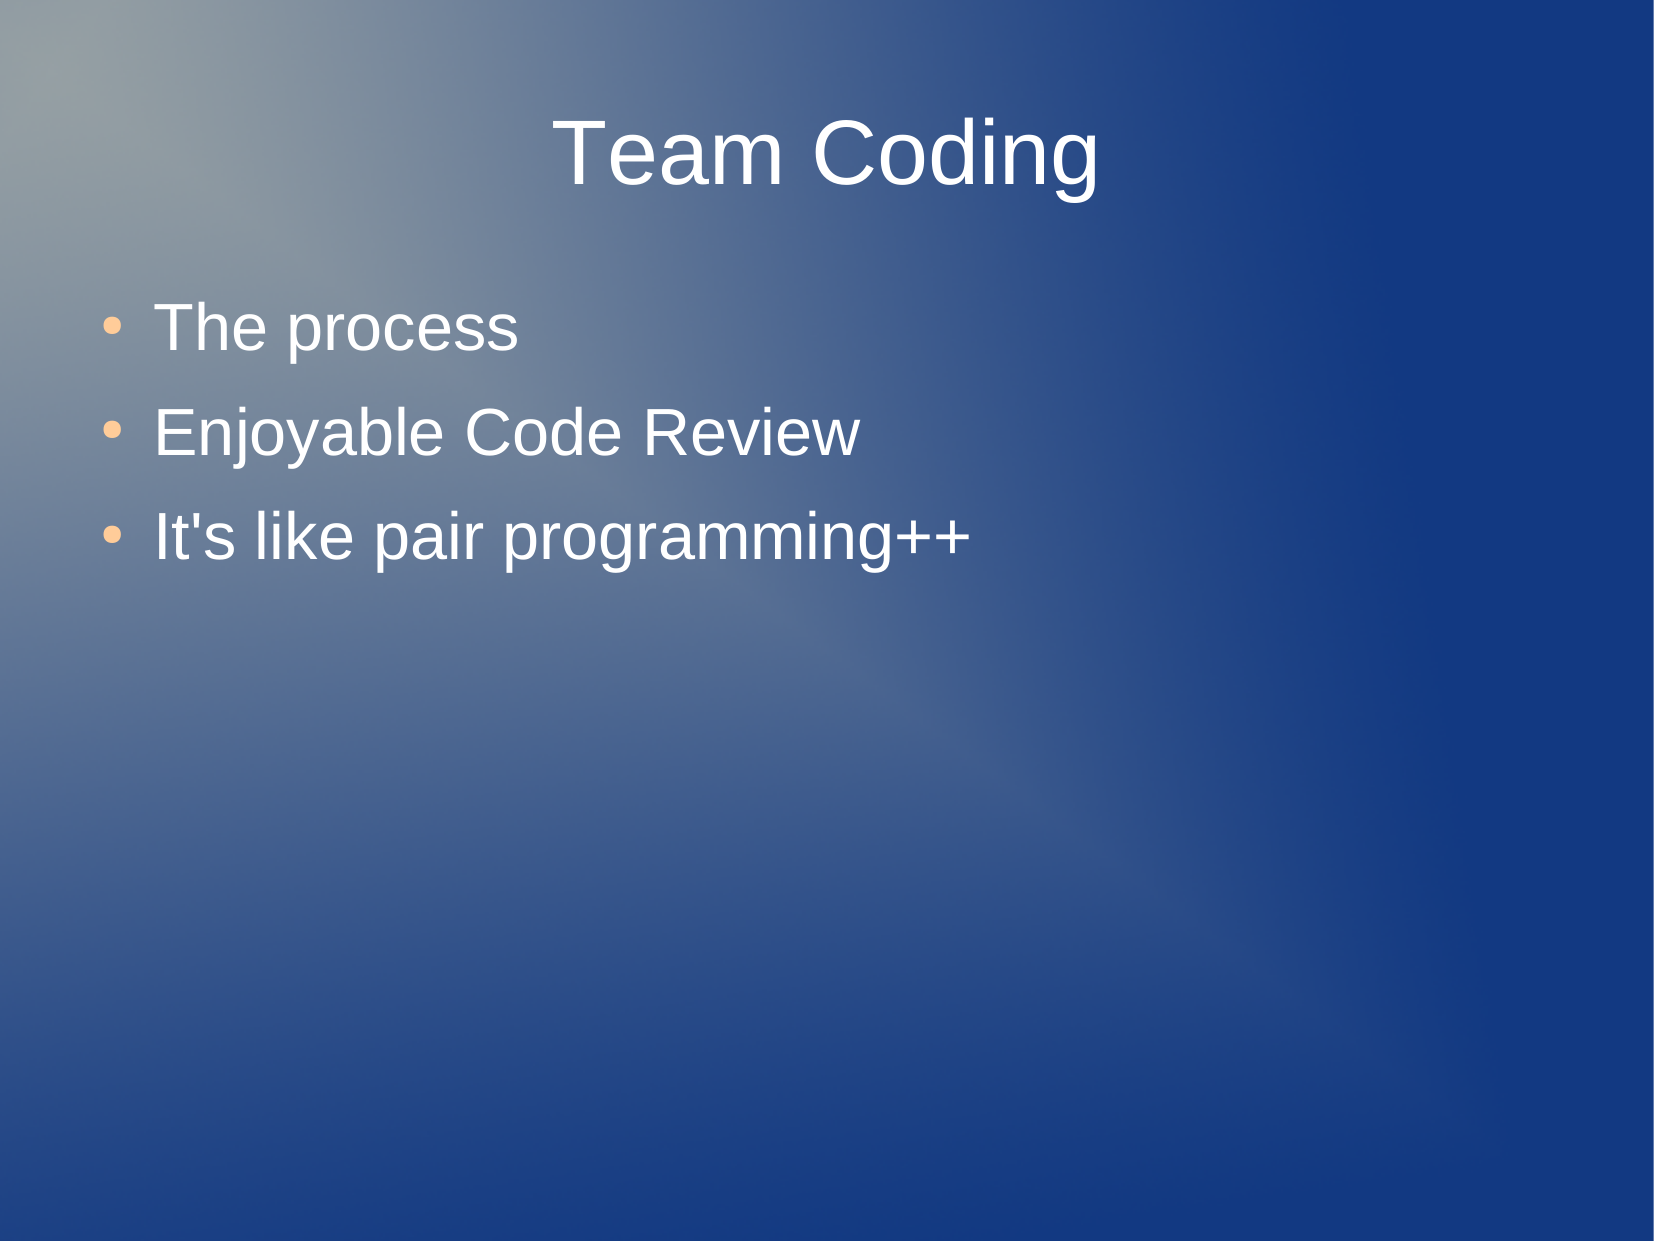

# Team Coding
The process
Enjoyable Code Review
It's like pair programming++